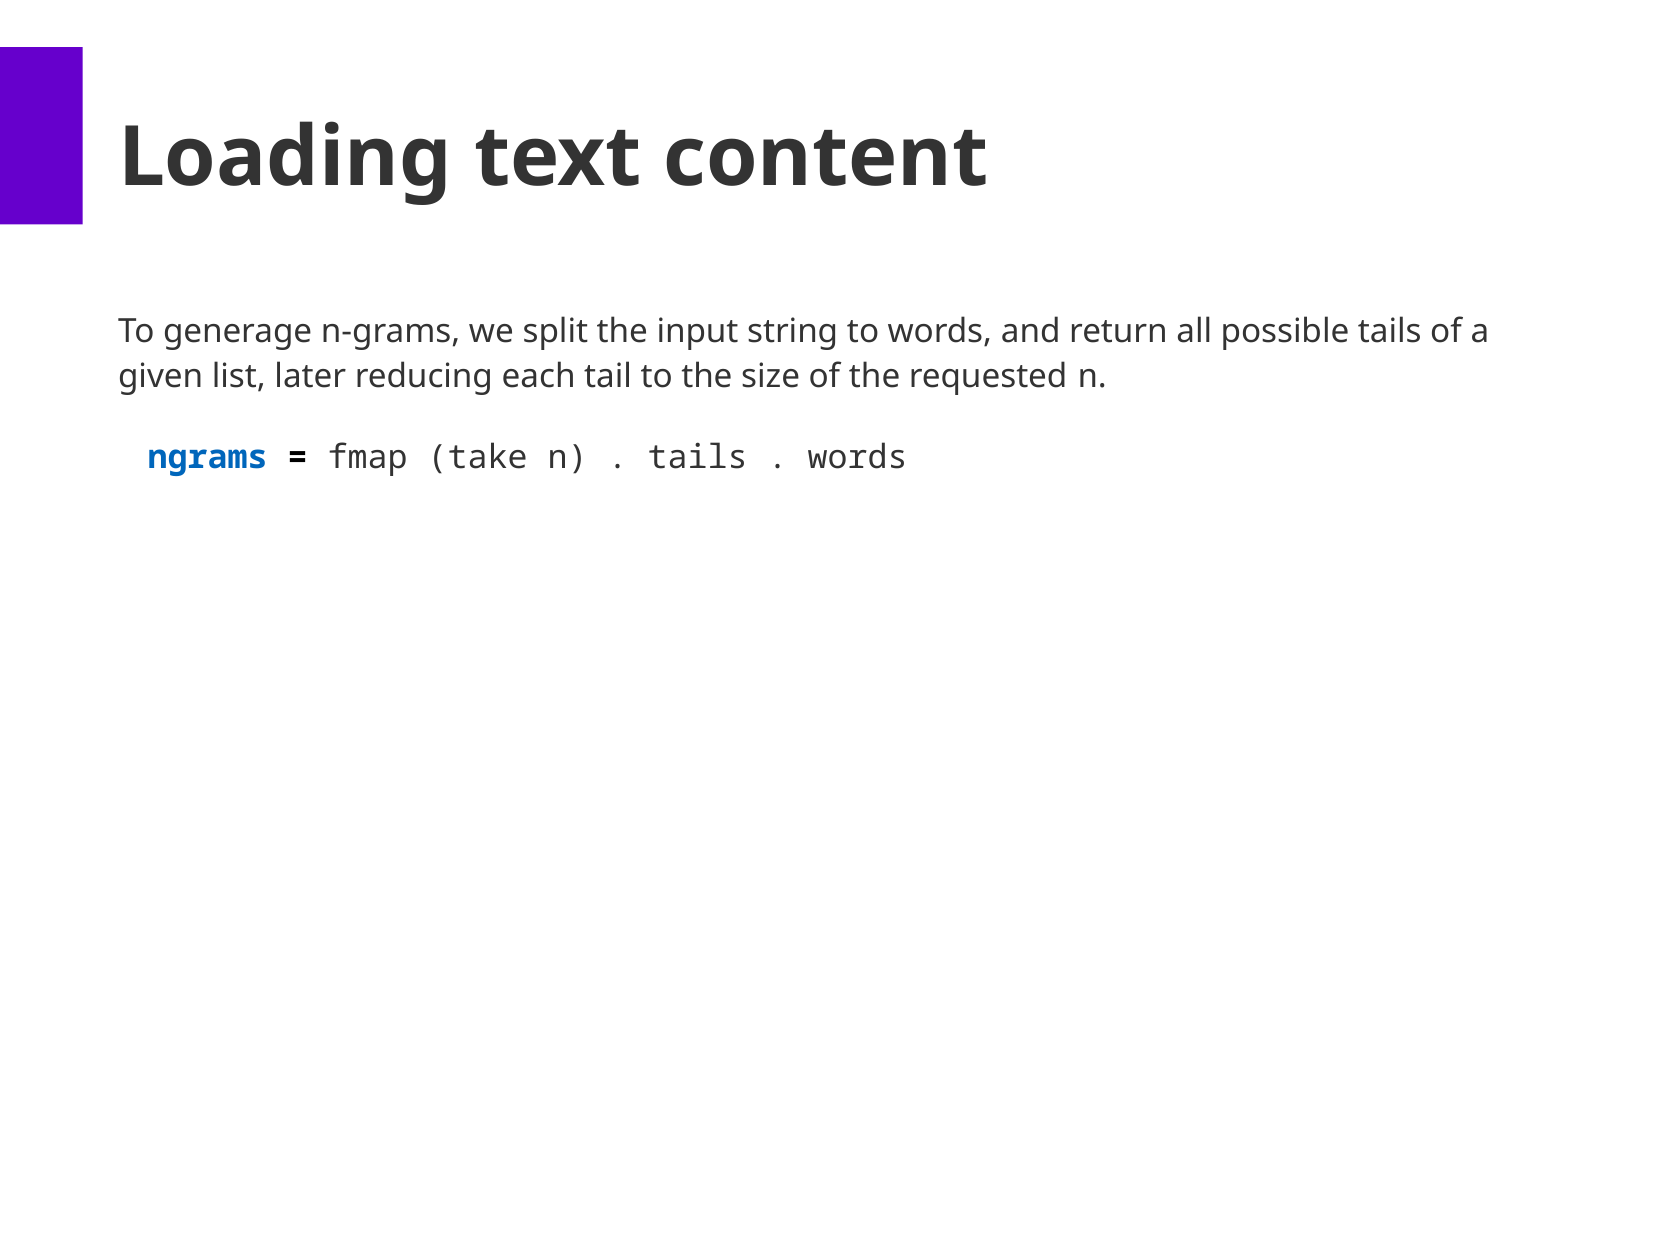

# Loading text content
To generage n-grams, we split the input string to words, and return all possible tails of a given list, later reducing each tail to the size of the requested n.
ngrams = fmap (take n) . tails . words